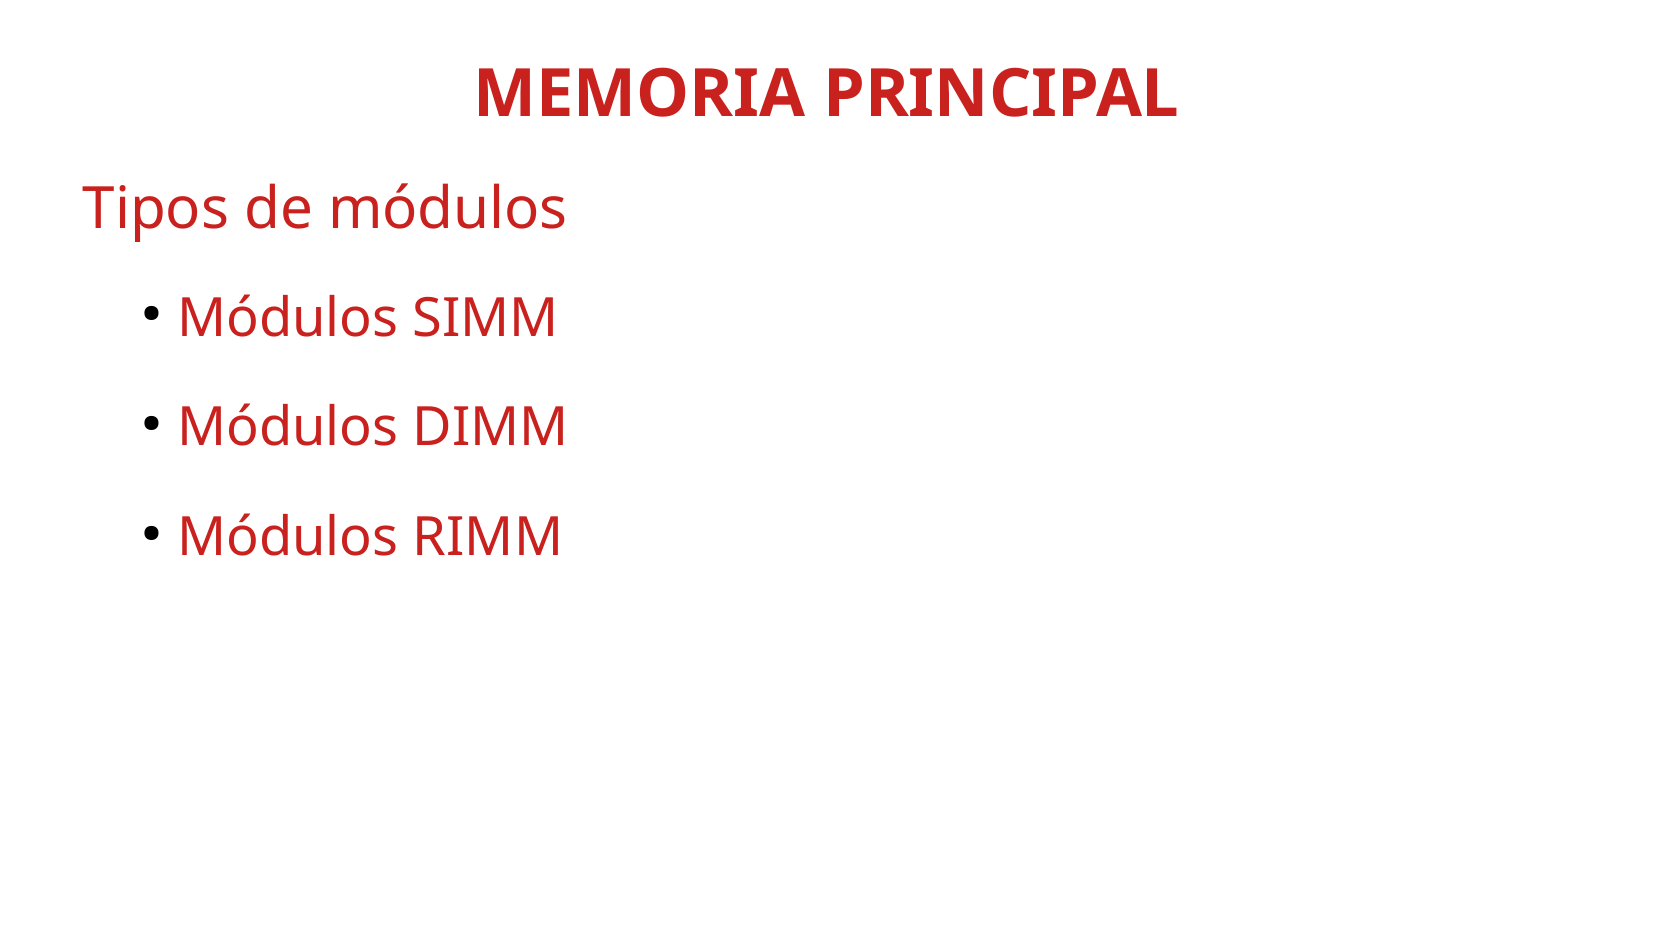

# MEMORIA PRINCIPAL
Tipos de módulos
Módulos SIMM
Módulos DIMM
Módulos RIMM